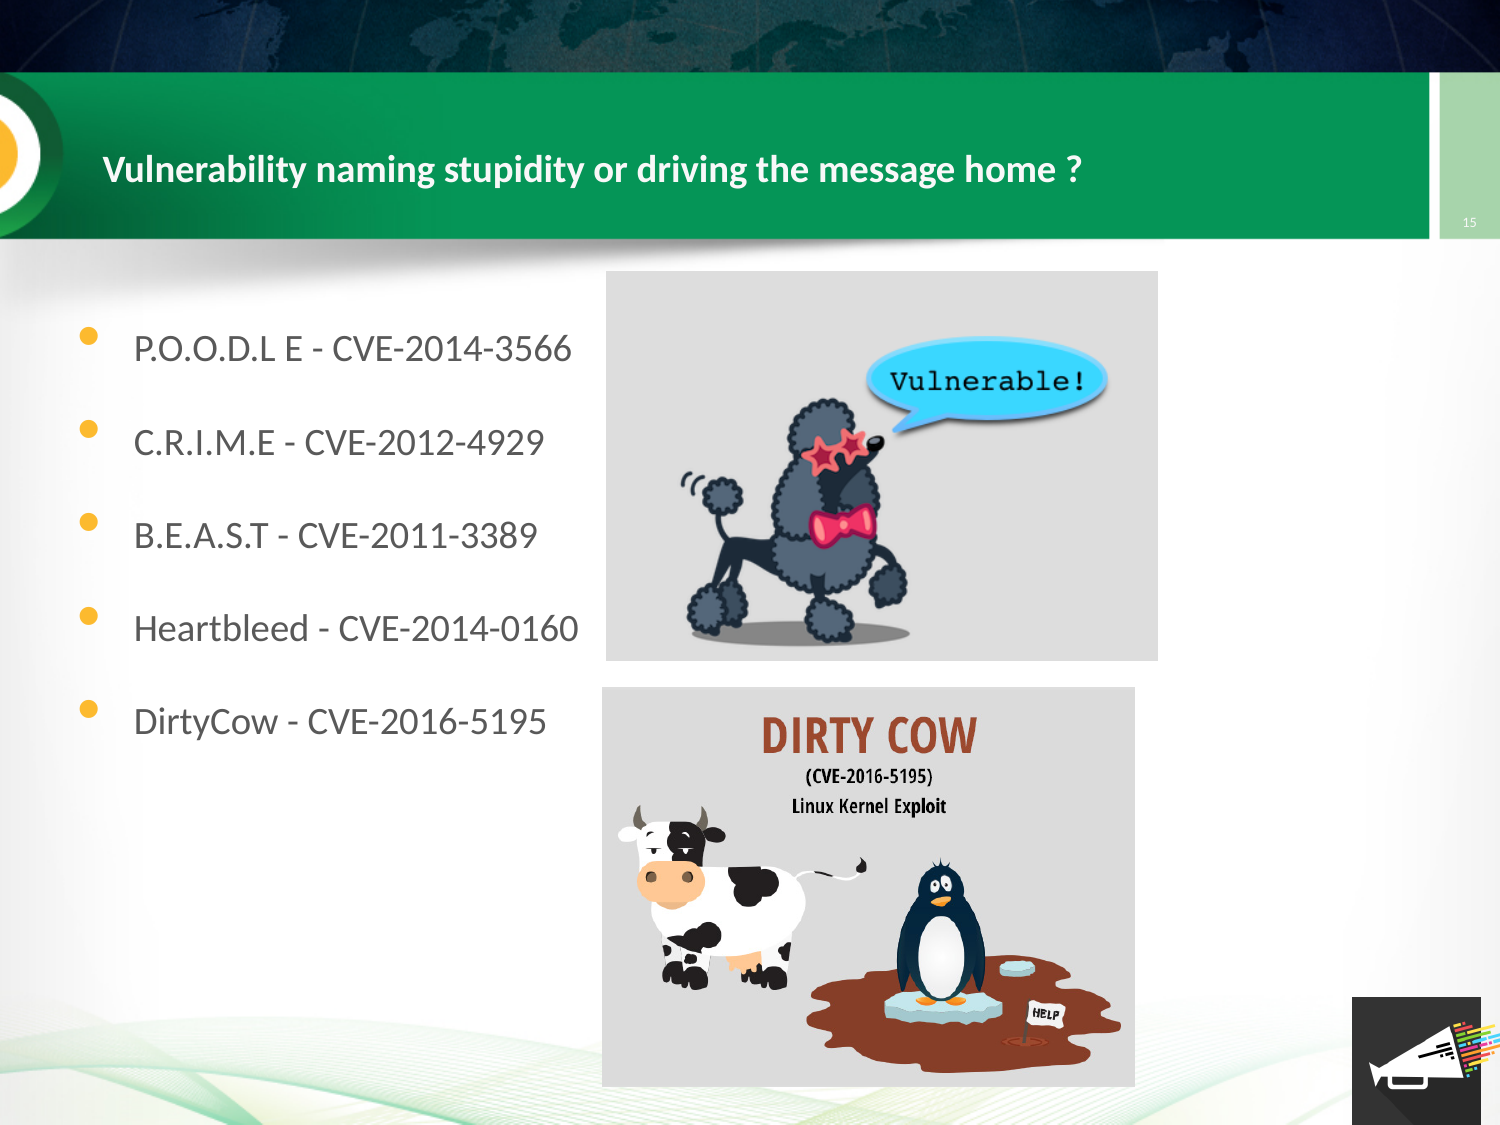

# Vulnerability naming stupidity or driving the message home ?
P.O.O.D.L E - CVE-2014-3566
C.R.I.M.E - CVE-2012-4929
B.E.A.S.T - CVE-2011-3389
Heartbleed - CVE-2014-0160
DirtyCow - CVE-2016-5195